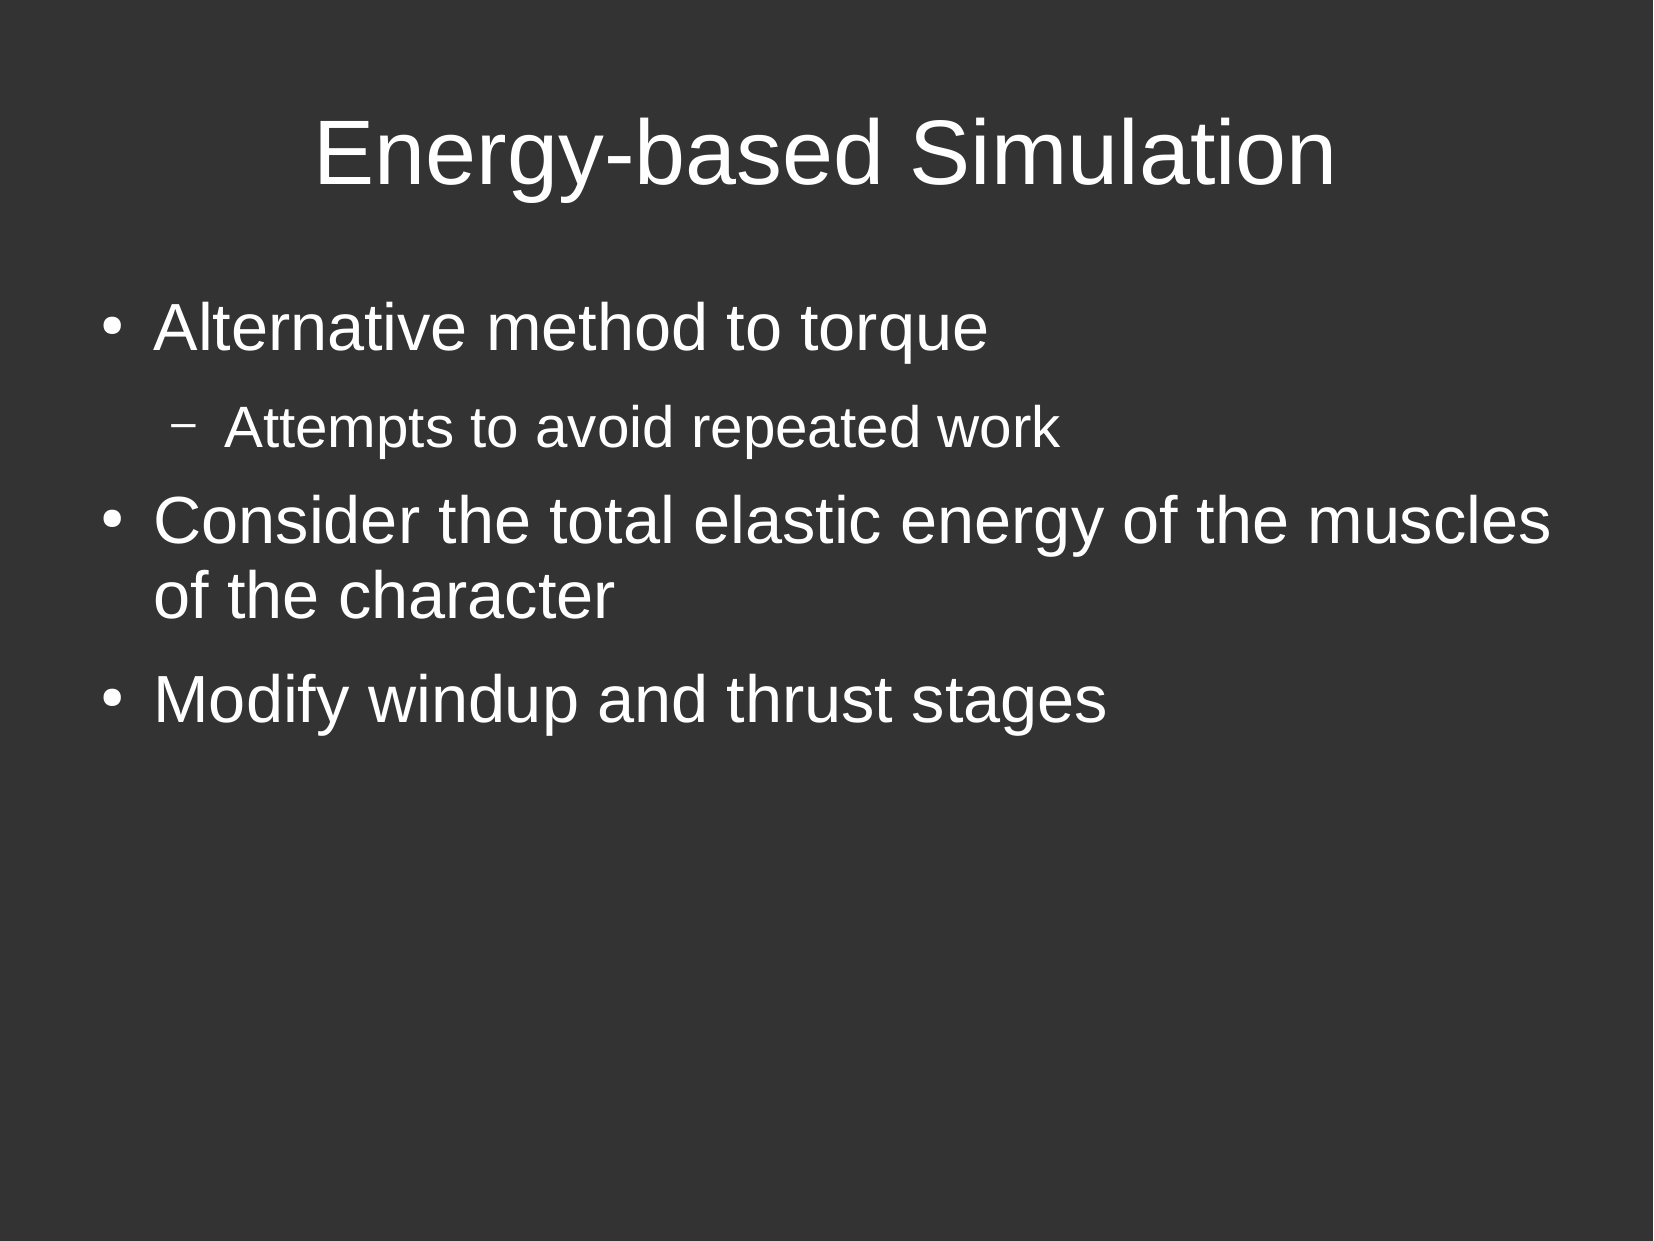

# Energy-based Simulation
Alternative method to torque
Attempts to avoid repeated work
Consider the total elastic energy of the muscles of the character
Modify windup and thrust stages